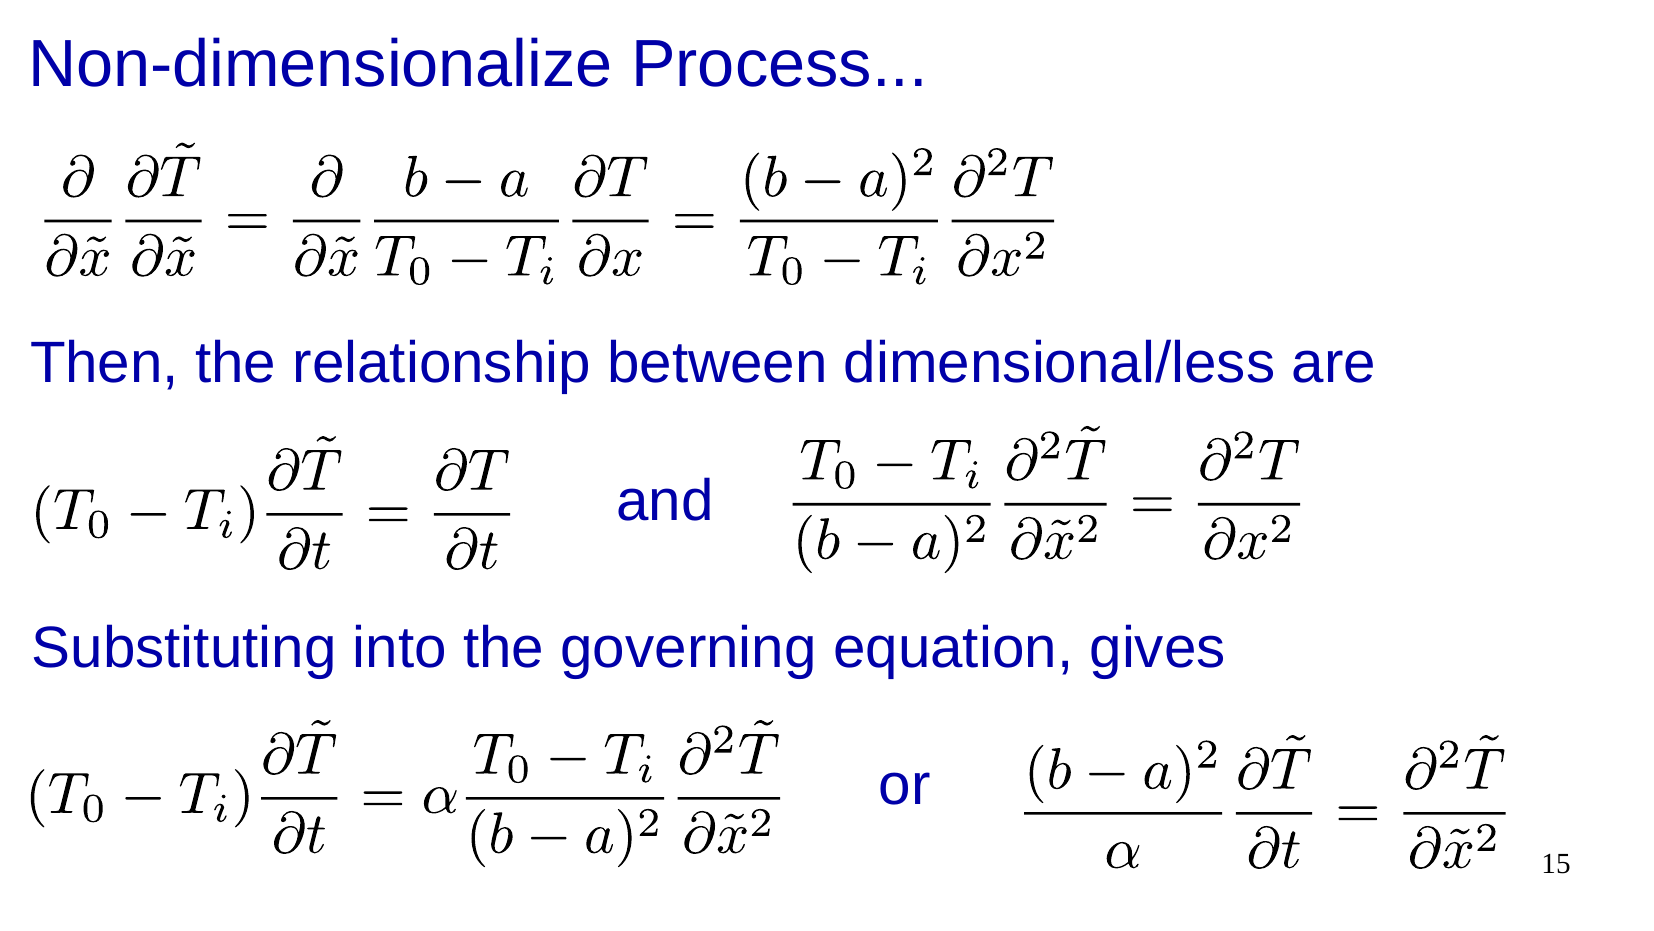

# Non-dimensionalize Process...
Then, the relationship between dimensional/less are
and
Substituting into the governing equation, gives
or
15